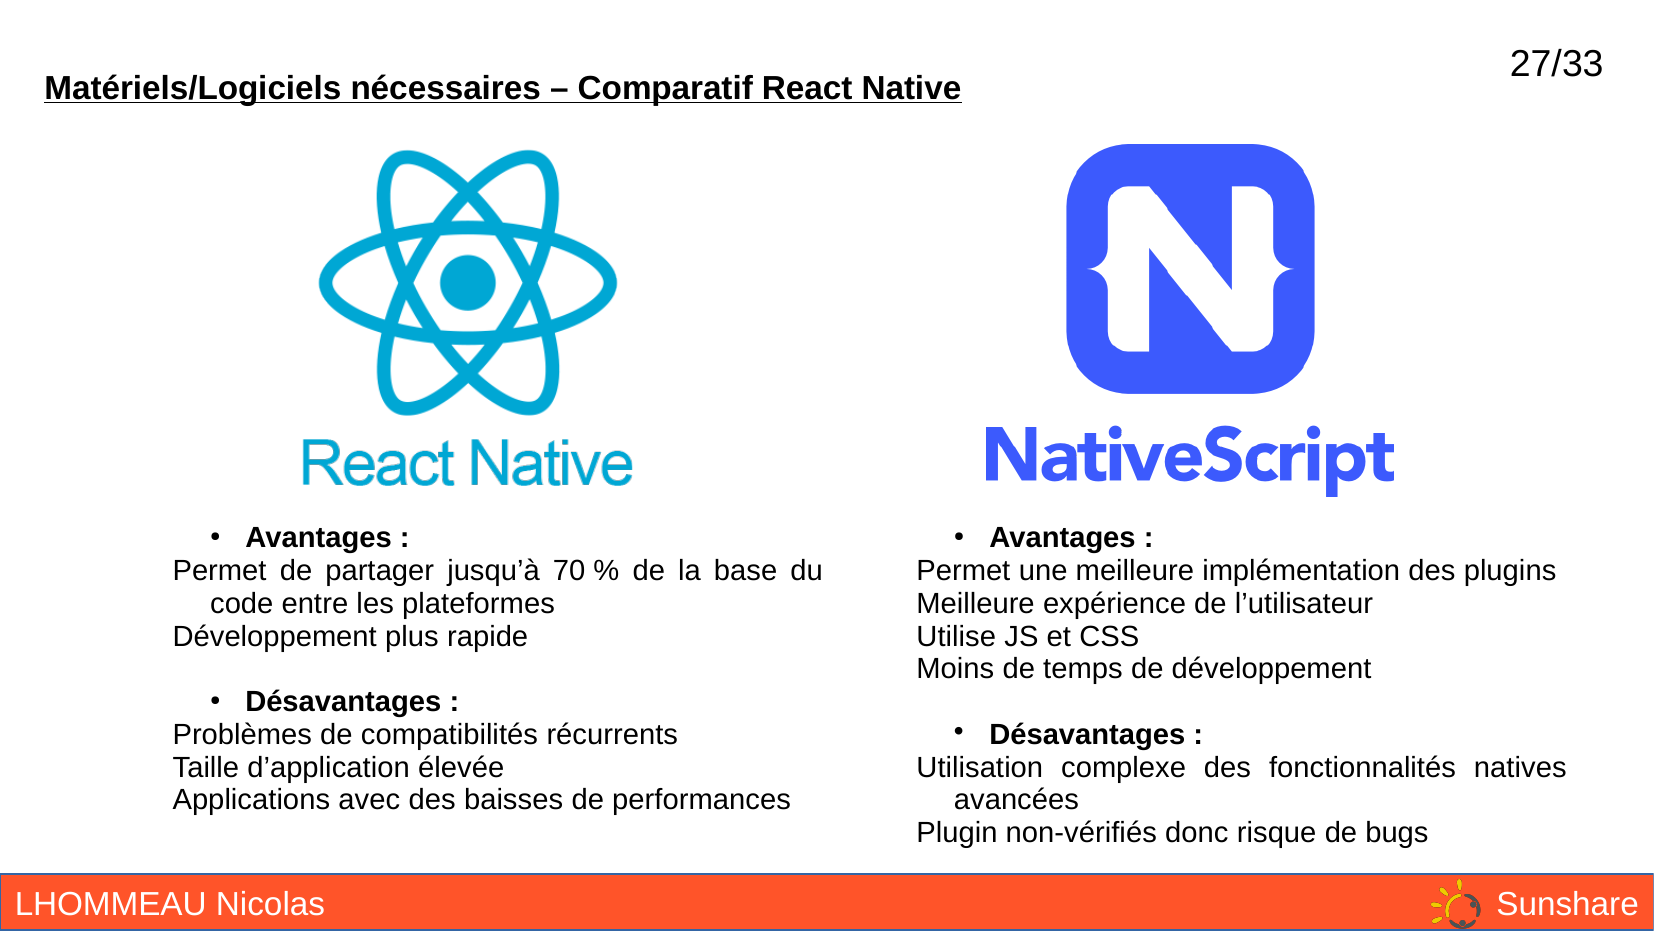

Matériels/Logiciels nécessaires – Comparatif React Native
Avantages :
Permet de partager jusqu’à 70 % de la base du code entre les plateformes
Développement plus rapide
Désavantages :
Problèmes de compatibilités récurrents
Taille d’application élevée
Applications avec des baisses de performances
Avantages :
Permet une meilleure implémentation des plugins
Meilleure expérience de l’utilisateur
Utilise JS et CSS
Moins de temps de développement
Désavantages :
Utilisation complexe des fonctionnalités natives avancées
Plugin non-vérifiés donc risque de bugs